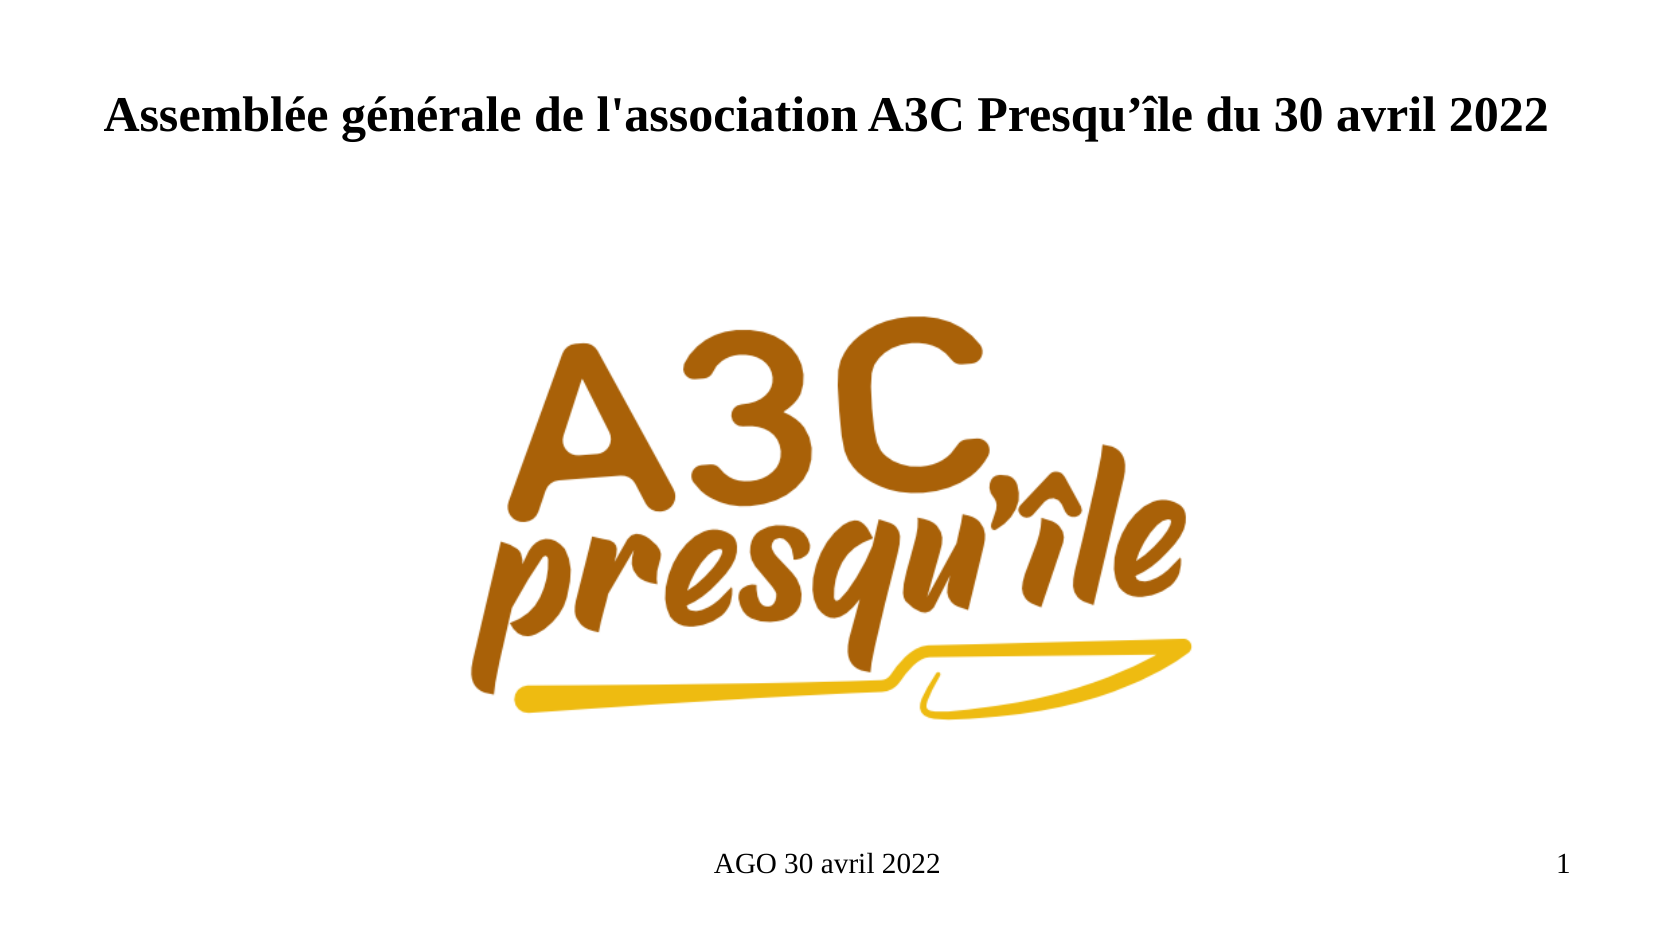

# Assemblée générale de l'association A3C Presqu’île du 30 avril 2022
AGO 30 avril 2022
1